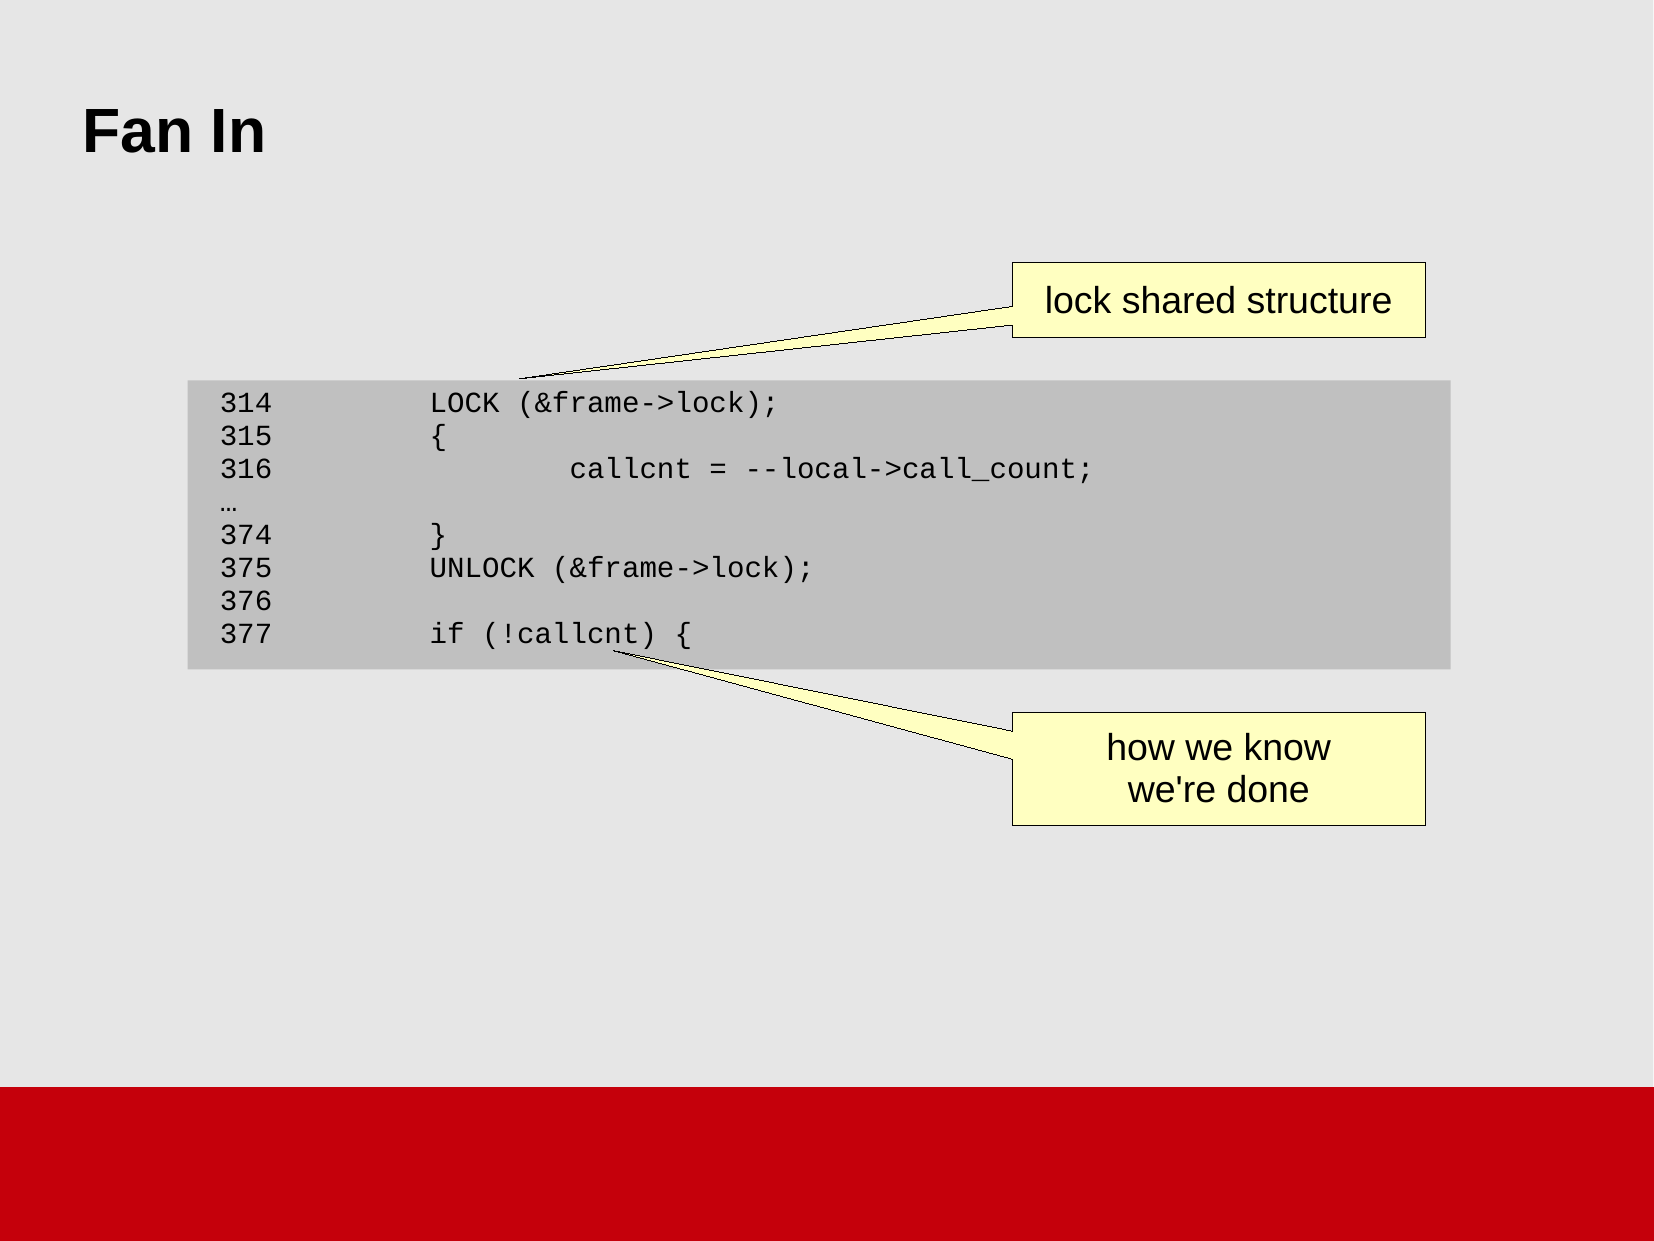

# Fan In
lock shared structure
 314 LOCK (&frame->lock);
 315 {
 316 callcnt = --local->call_count;
 …
 374 }
 375 UNLOCK (&frame->lock);
 376
 377 if (!callcnt) {
how we know
we're done